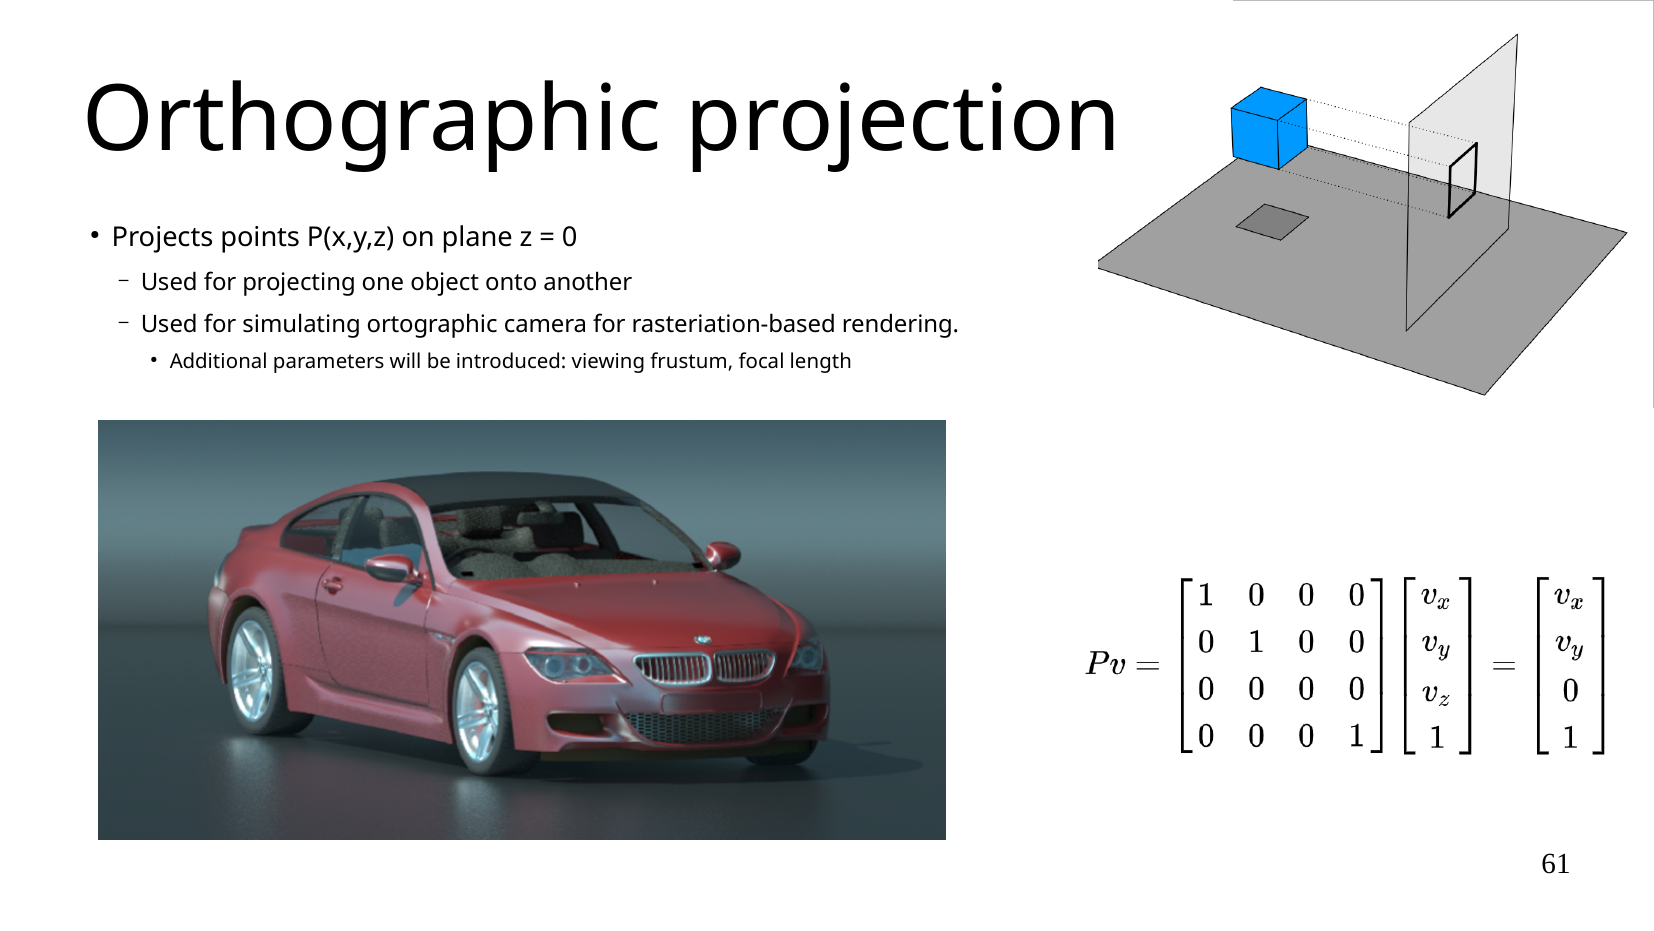

# Orthographic projection
Projects points P(x,y,z) on plane z = 0
Used for projecting one object onto another
Used for simulating ortographic camera for rasteriation-based rendering.
Additional parameters will be introduced: viewing frustum, focal length
61